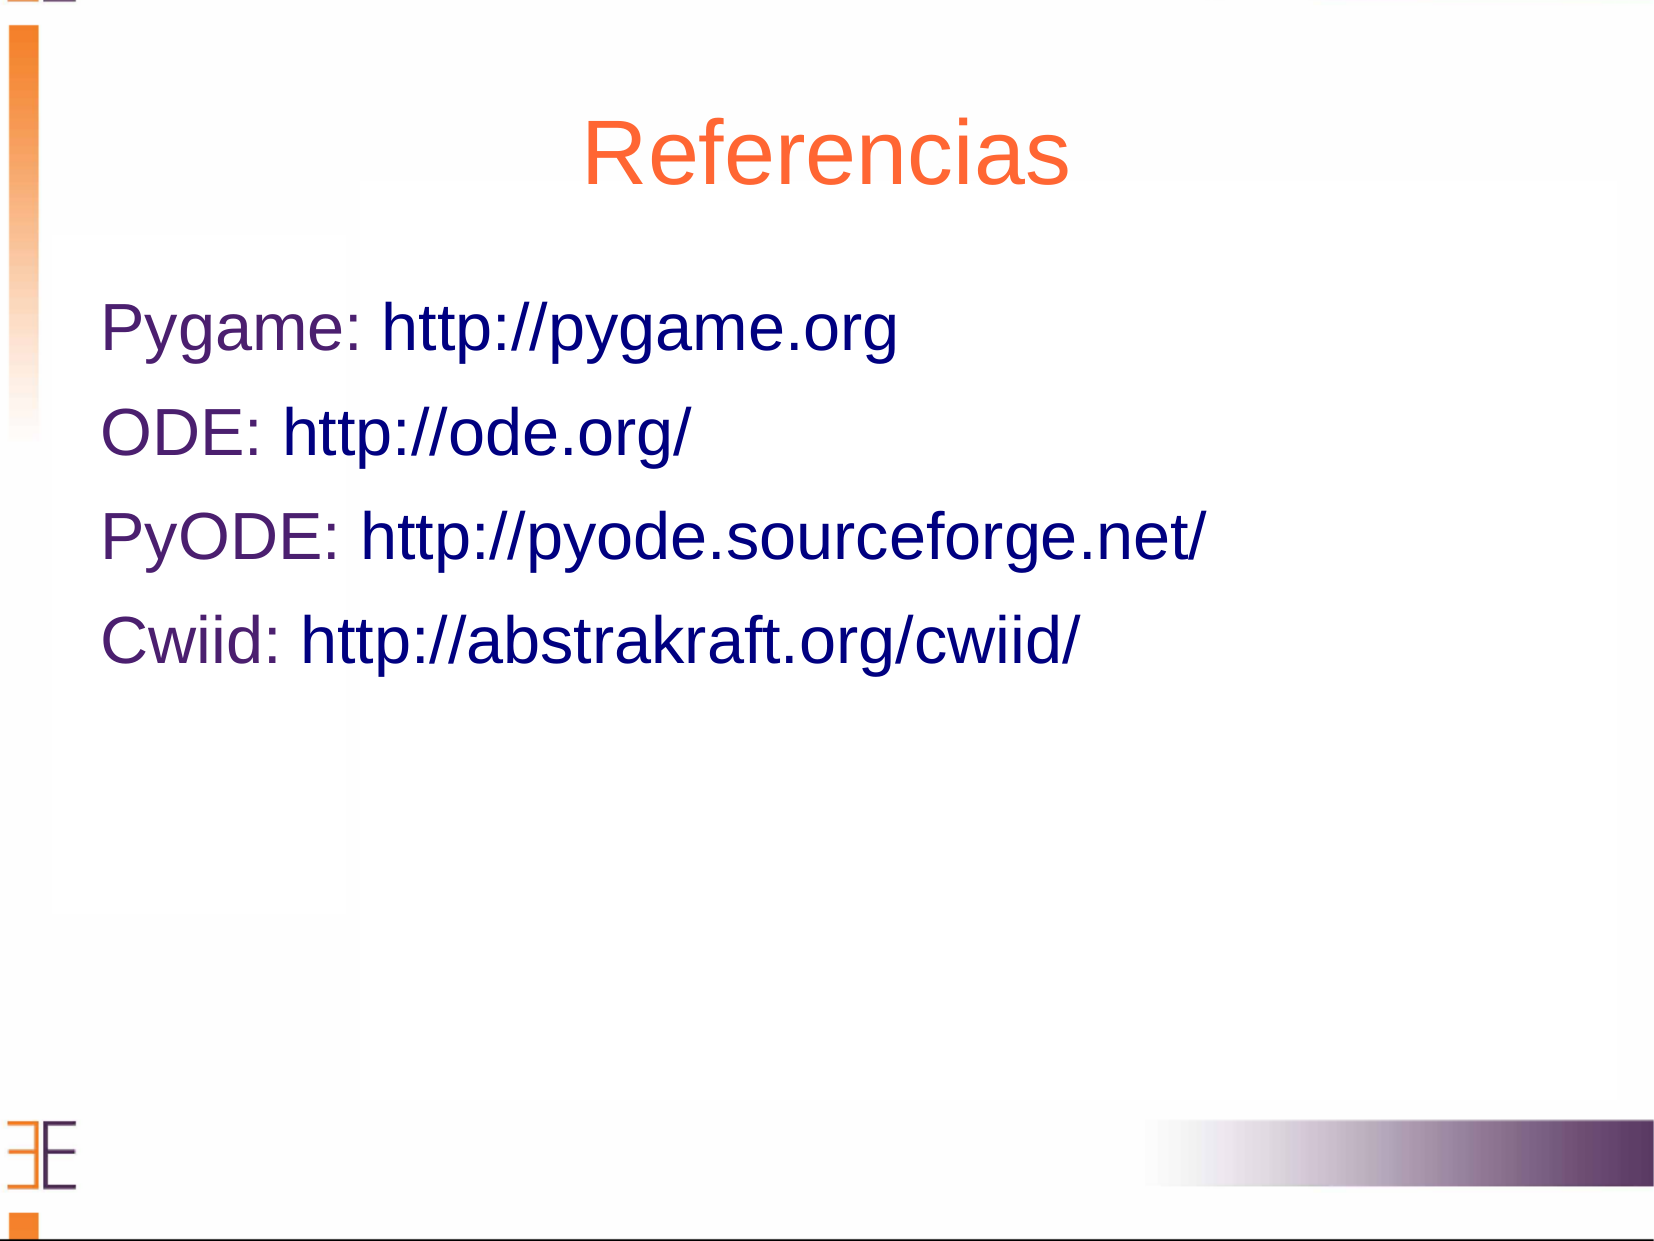

# Referencias
Pygame: http://pygame.org
ODE: http://ode.org/
PyODE: http://pyode.sourceforge.net/
Cwiid: http://abstrakraft.org/cwiid/